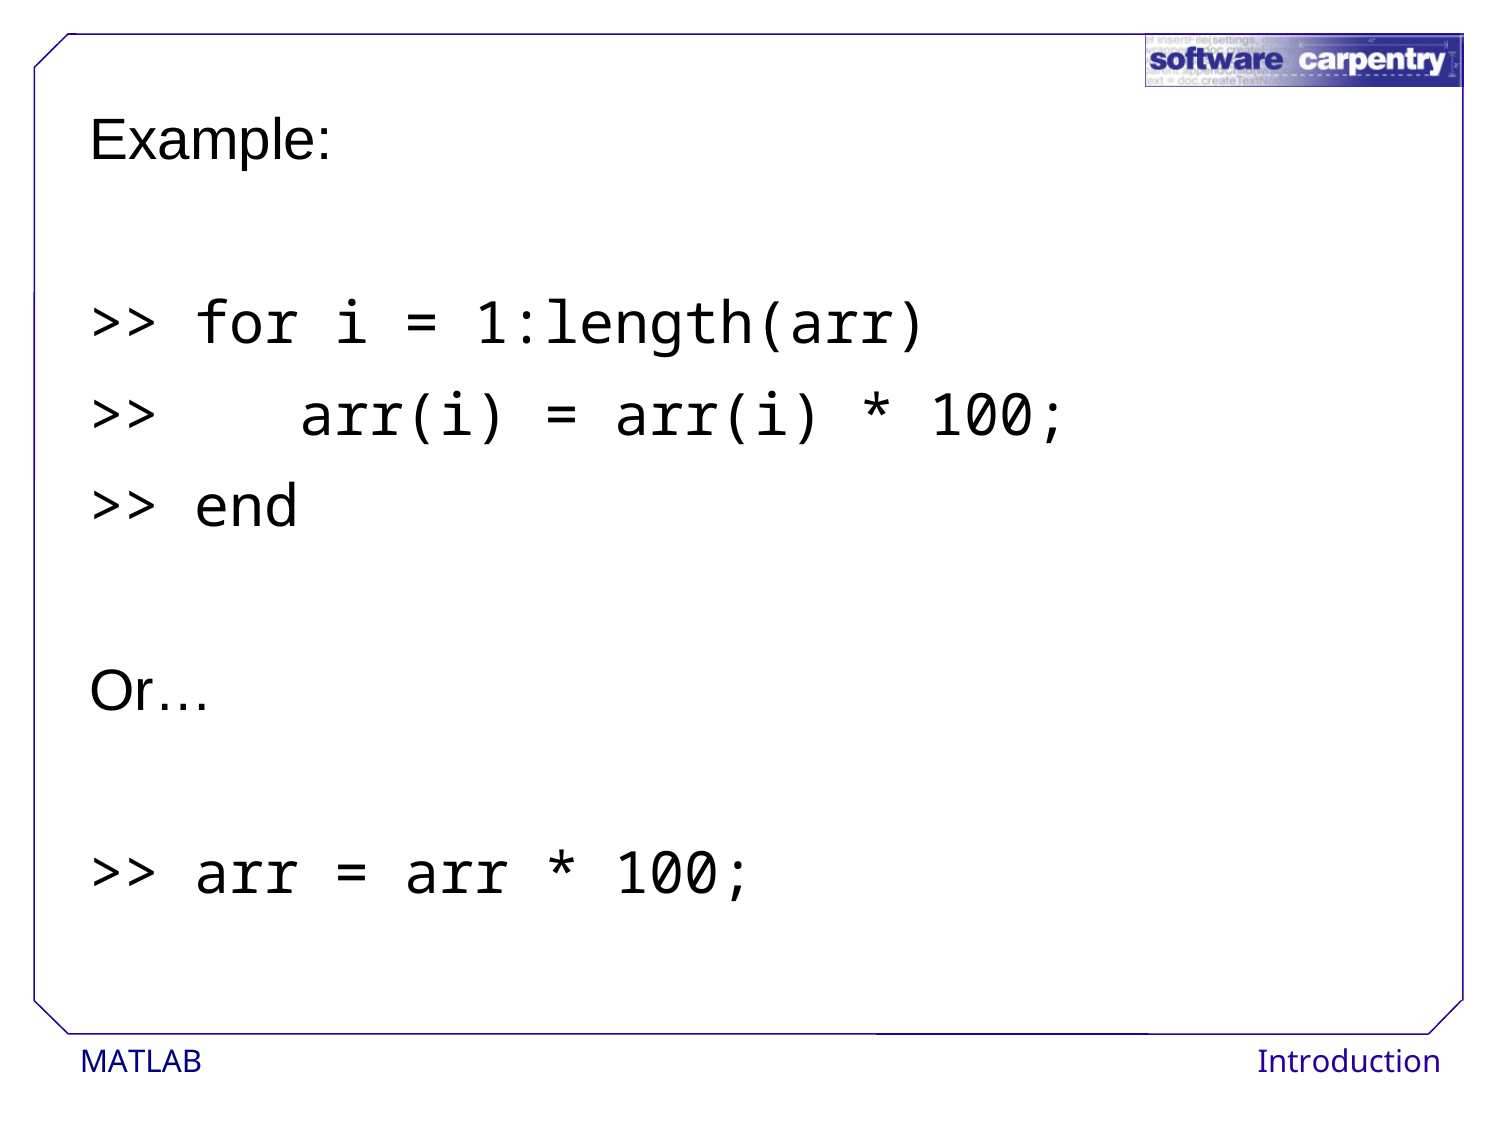

# Example:
>> for i = 1:length(arr)
>> arr(i) = arr(i) * 100;
>> end
Or…
>> arr = arr * 100;